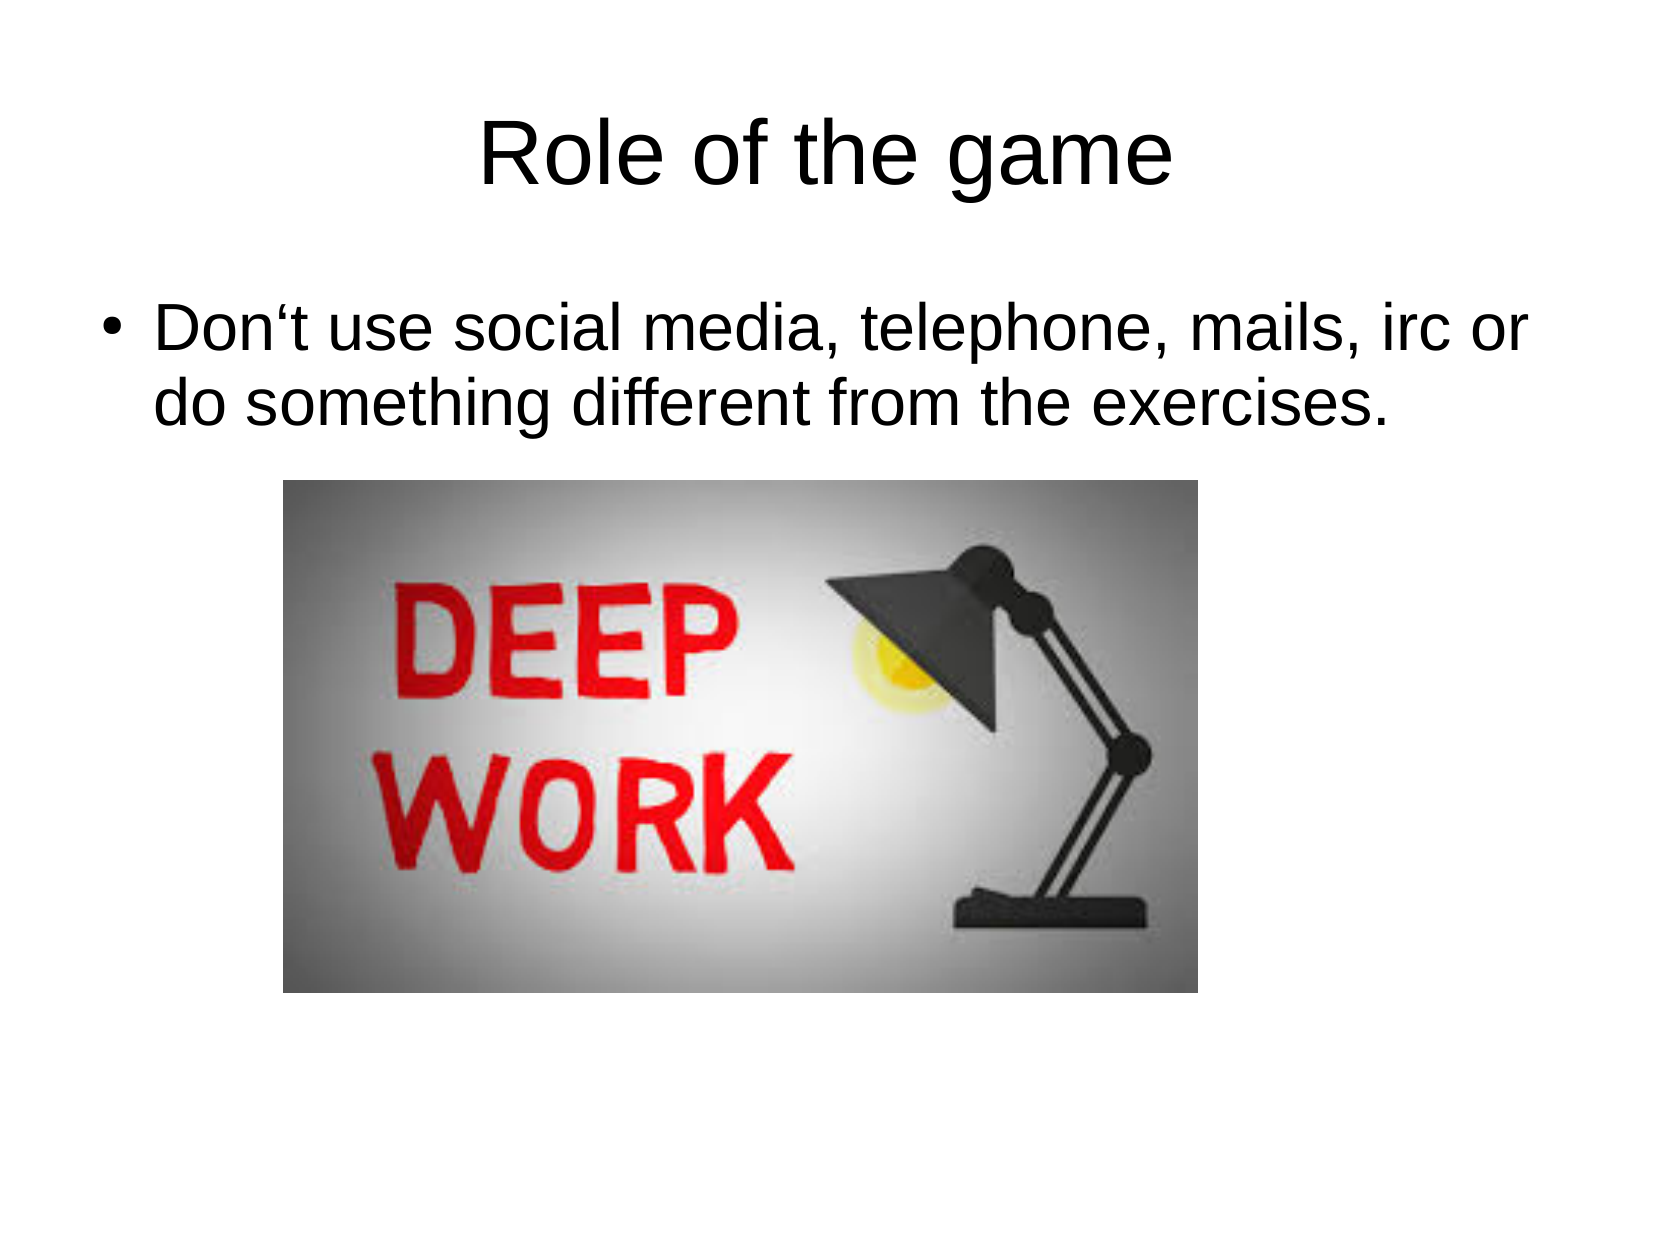

# Role of the game
Don‘t use social media, telephone, mails, irc or do something different from the exercises.